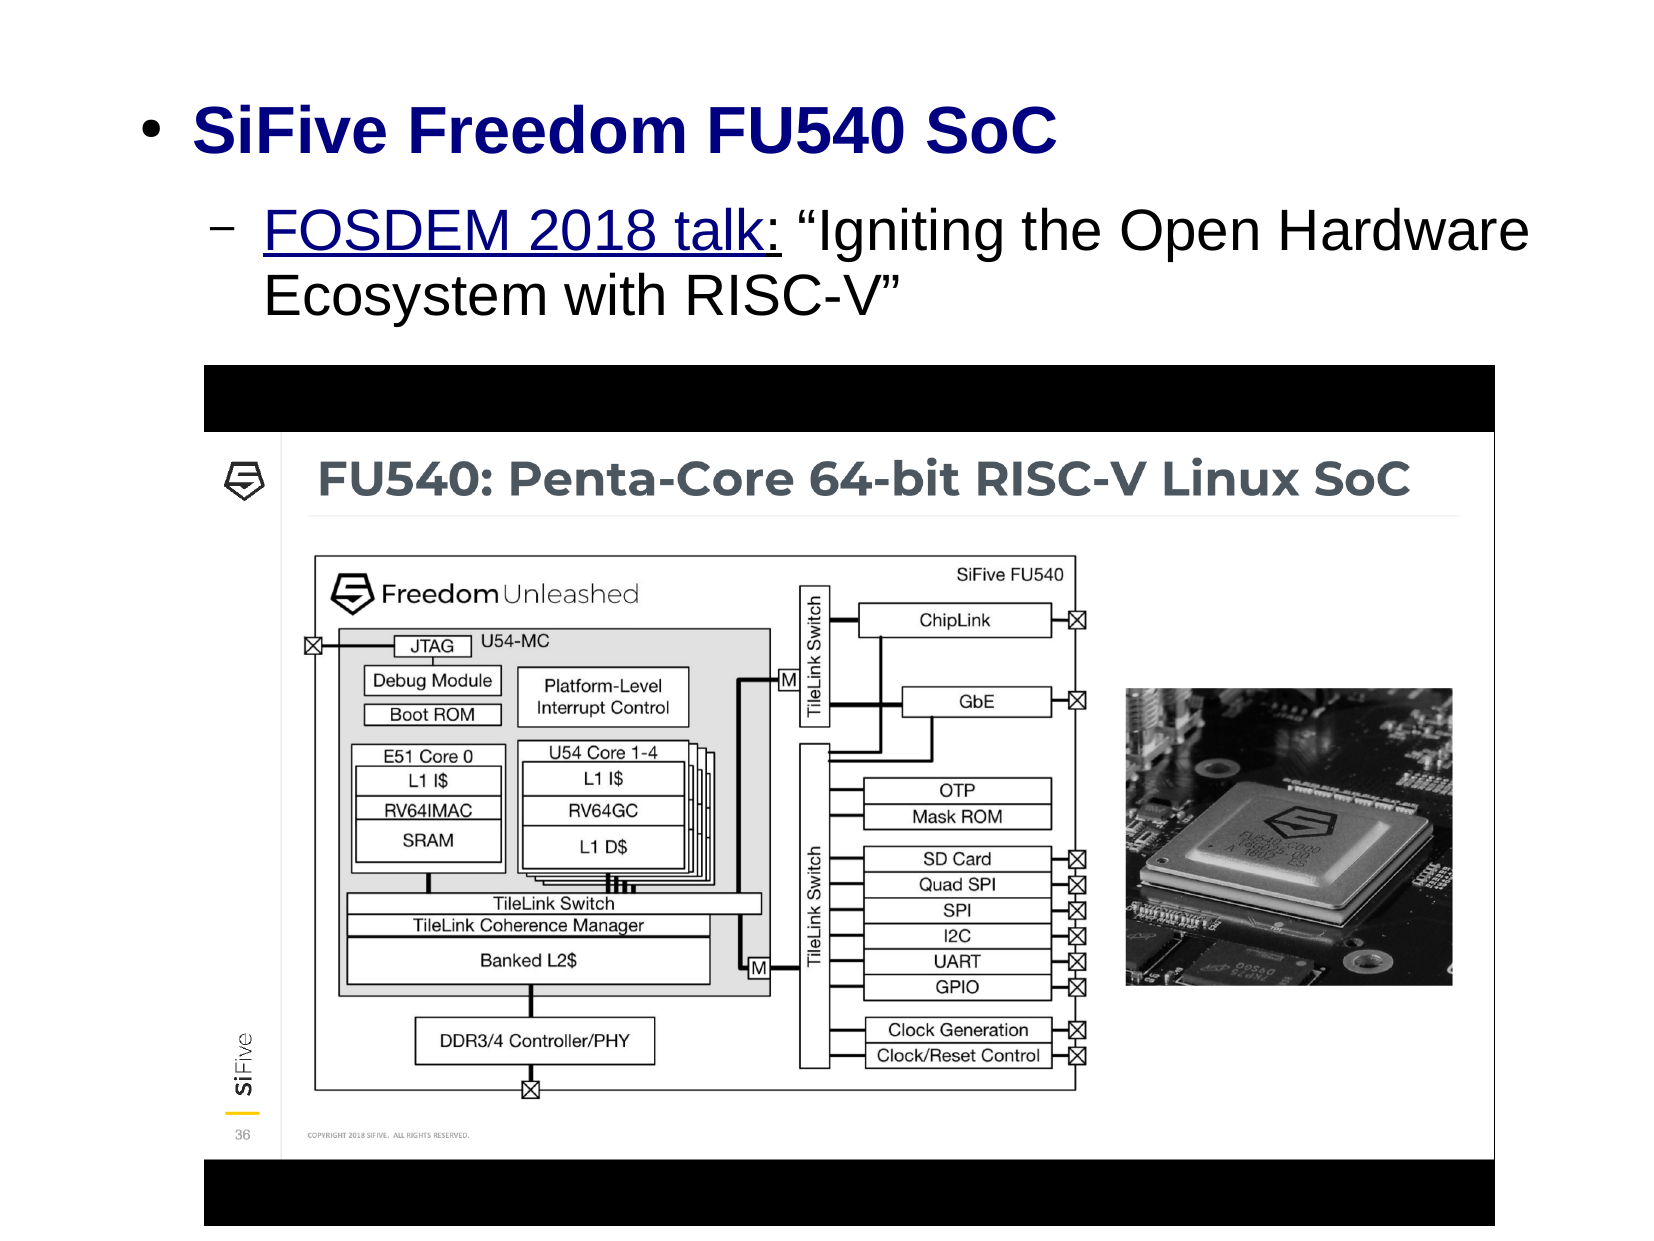

# SiFive Freedom FU540 SoC
FOSDEM 2018 talk: “Igniting the Open Hardware Ecosystem with RISC-V”